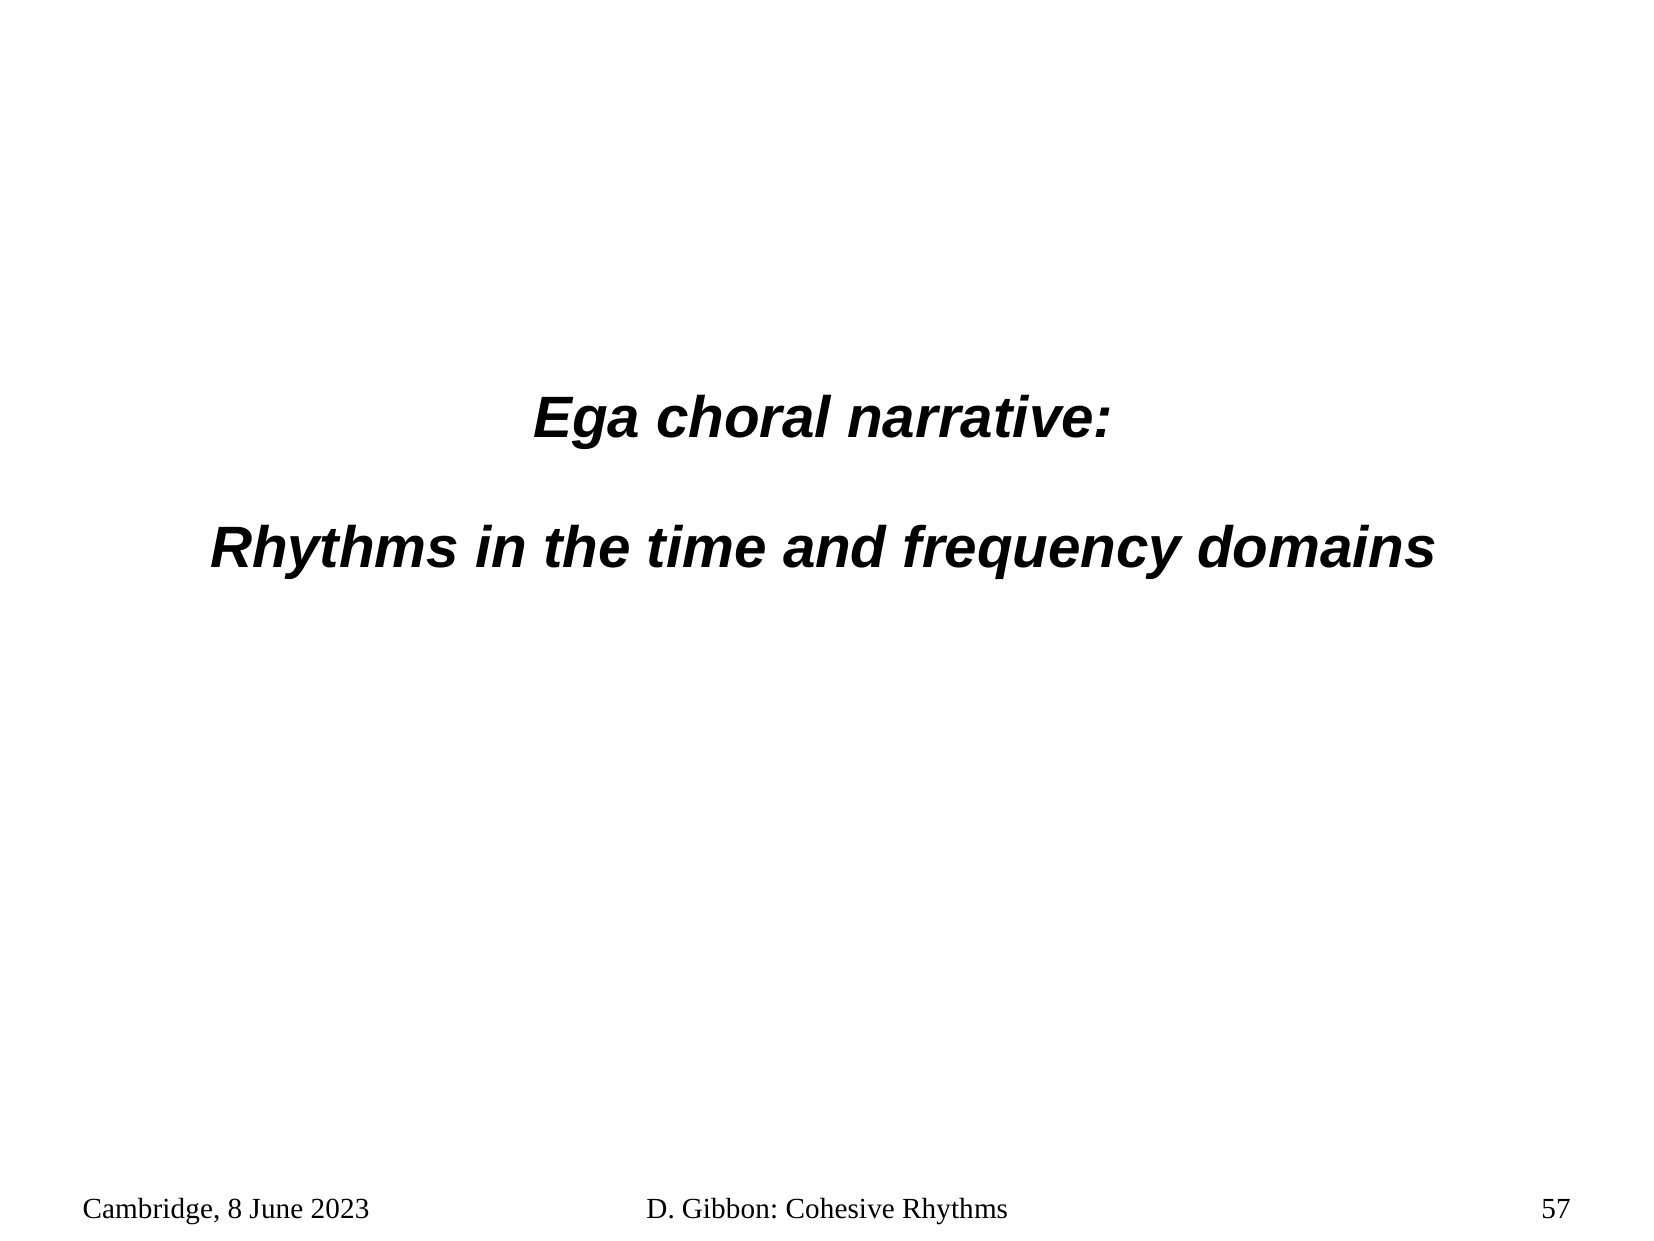

# Ega choral narrative: Rhythms in the time and frequency domains
Cambridge, 8 June 2023
D. Gibbon: Cohesive Rhythms
57